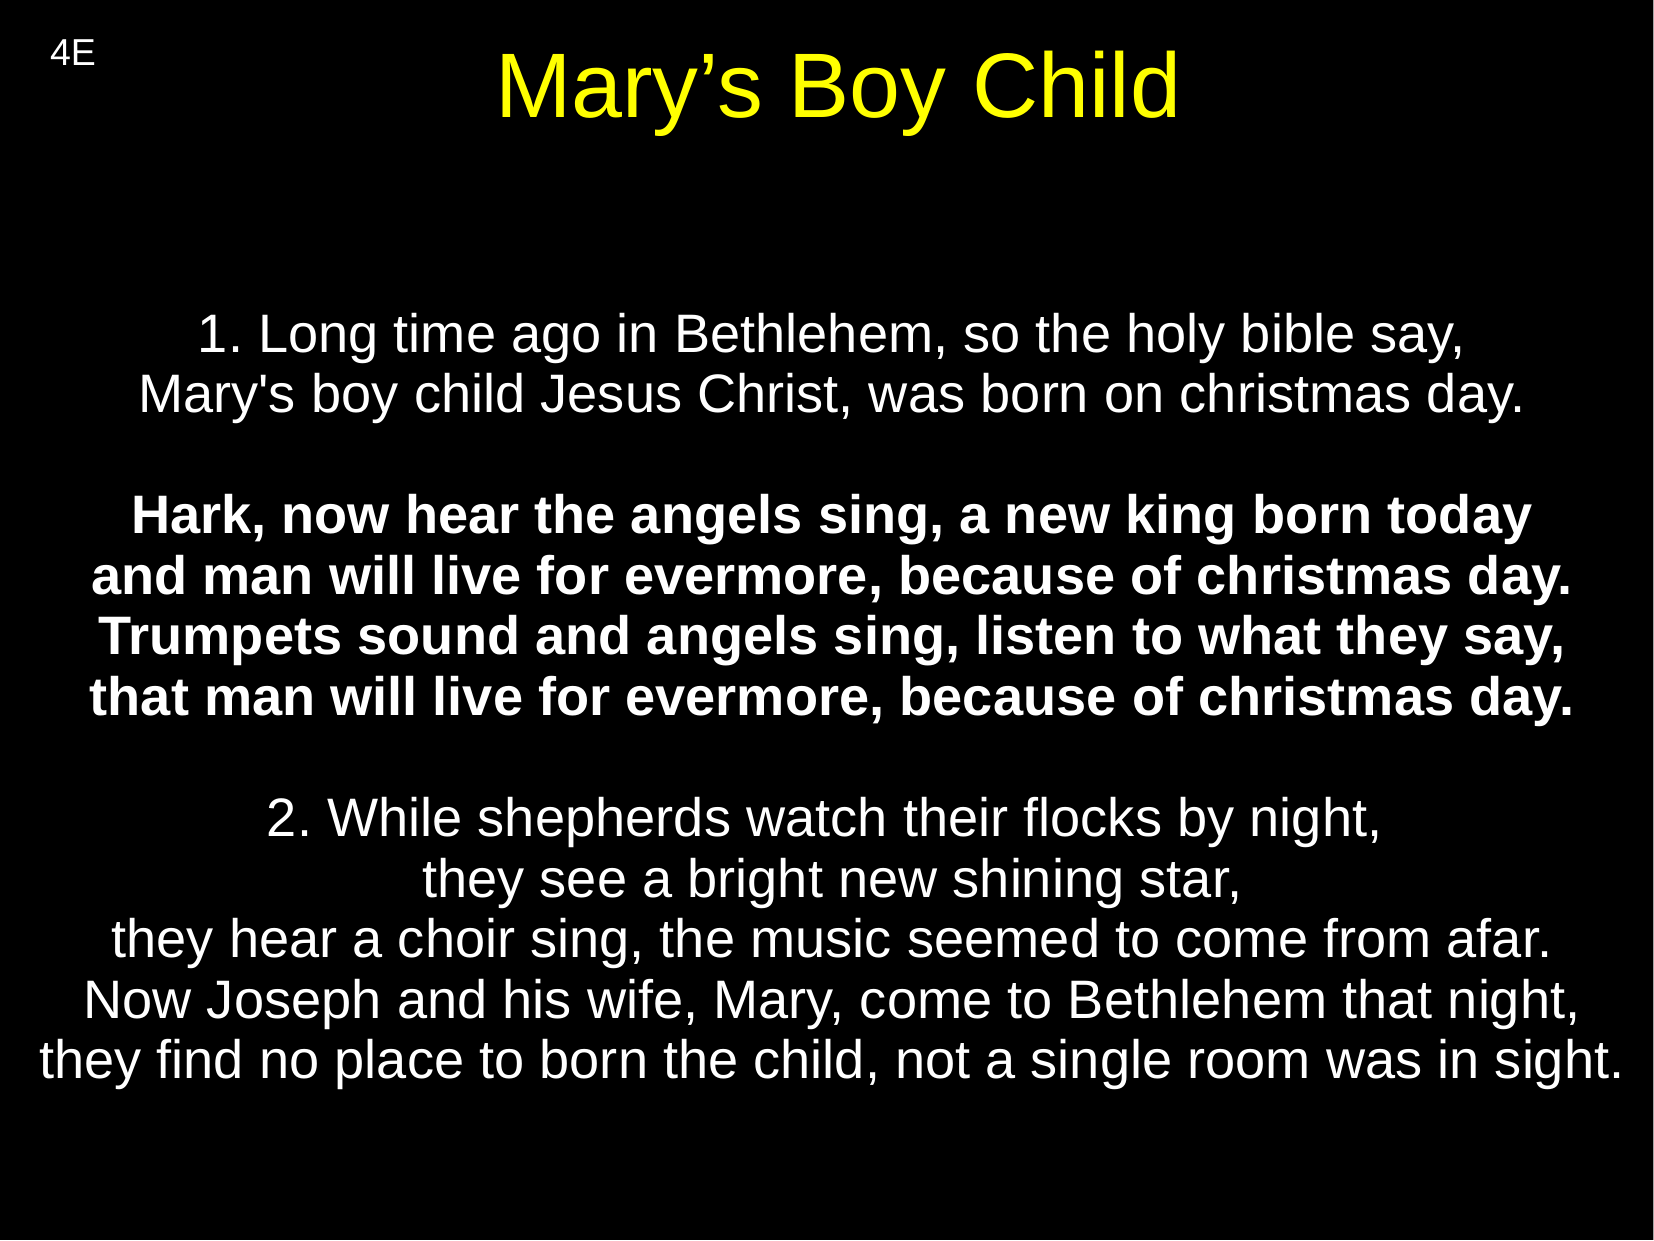

# Mary’s Boy Child
4E
1. Long time ago in Bethlehem, so the holy bible say,
Mary's boy child Jesus Christ, was born on christmas day.
Hark, now hear the angels sing, a new king born today
and man will live for evermore, because of christmas day.
Trumpets sound and angels sing, listen to what they say,
that man will live for evermore, because of christmas day.
2. While shepherds watch their flocks by night,
they see a bright new shining star,
they hear a choir sing, the music seemed to come from afar.
Now Joseph and his wife, Mary, come to Bethlehem that night,
they find no place to born the child, not a single room was in sight.